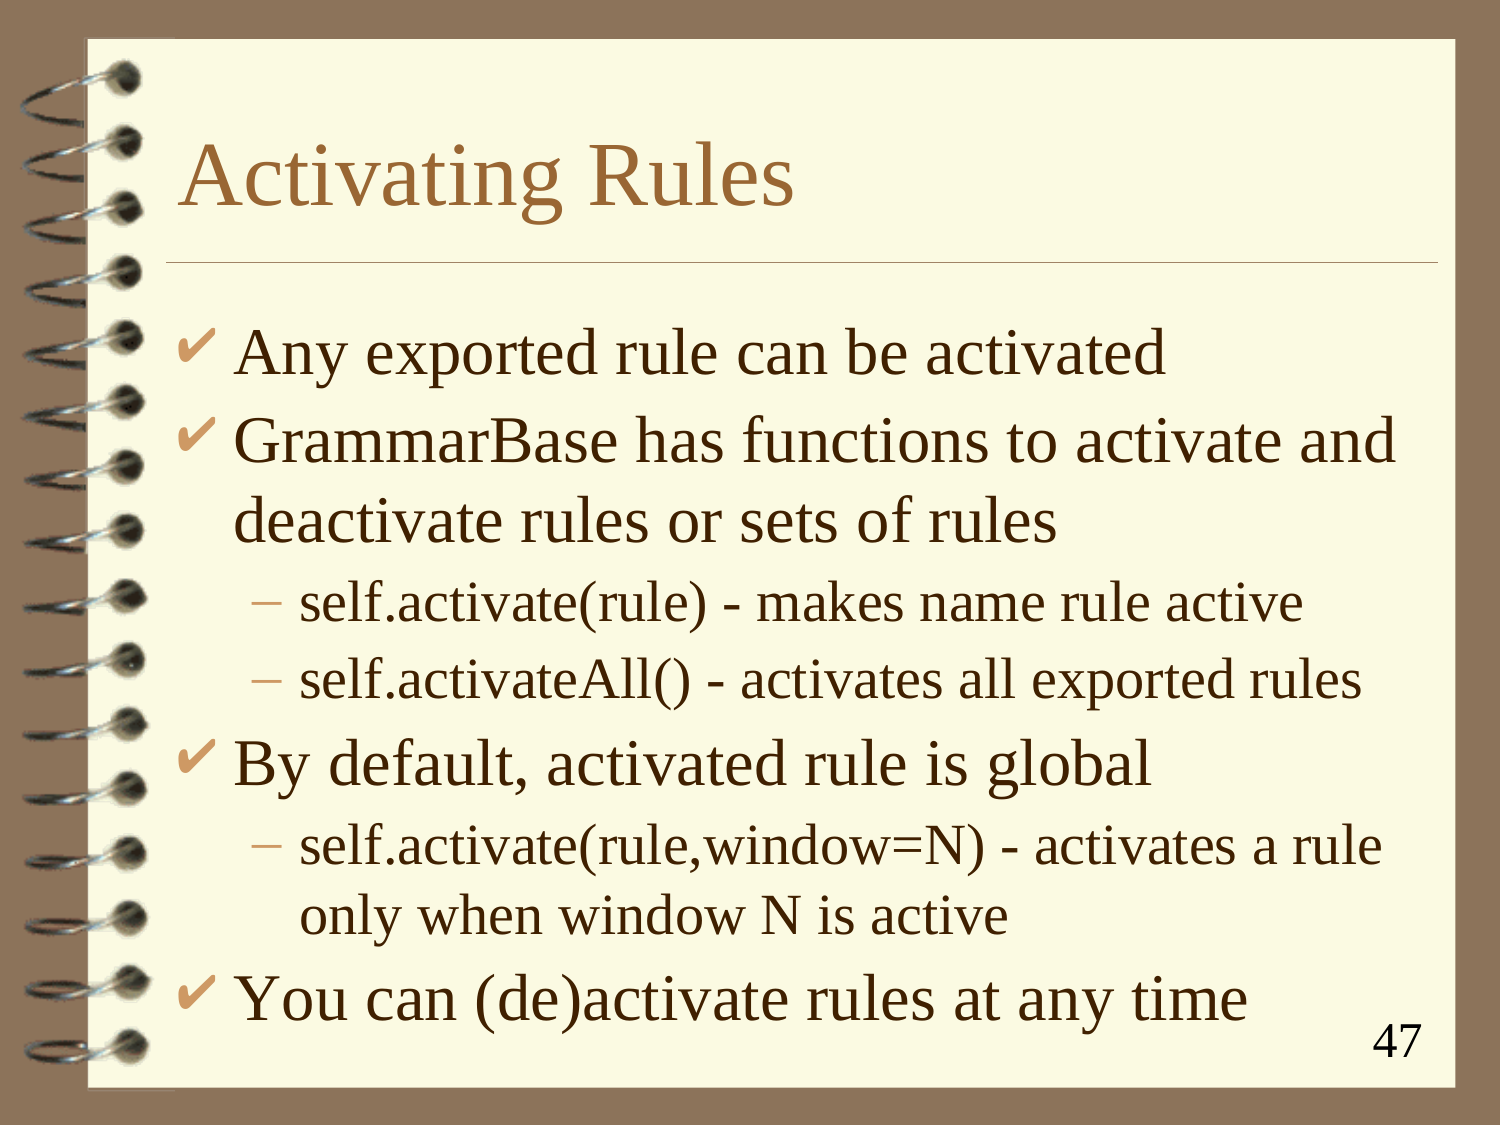

# Activating Rules
Any exported rule can be activated
GrammarBase has functions to activate and deactivate rules or sets of rules
self.activate(rule) - makes name rule active
self.activateAll() - activates all exported rules
By default, activated rule is global
self.activate(rule,window=N) - activates a rule only when window N is active
You can (de)activate rules at any time
47